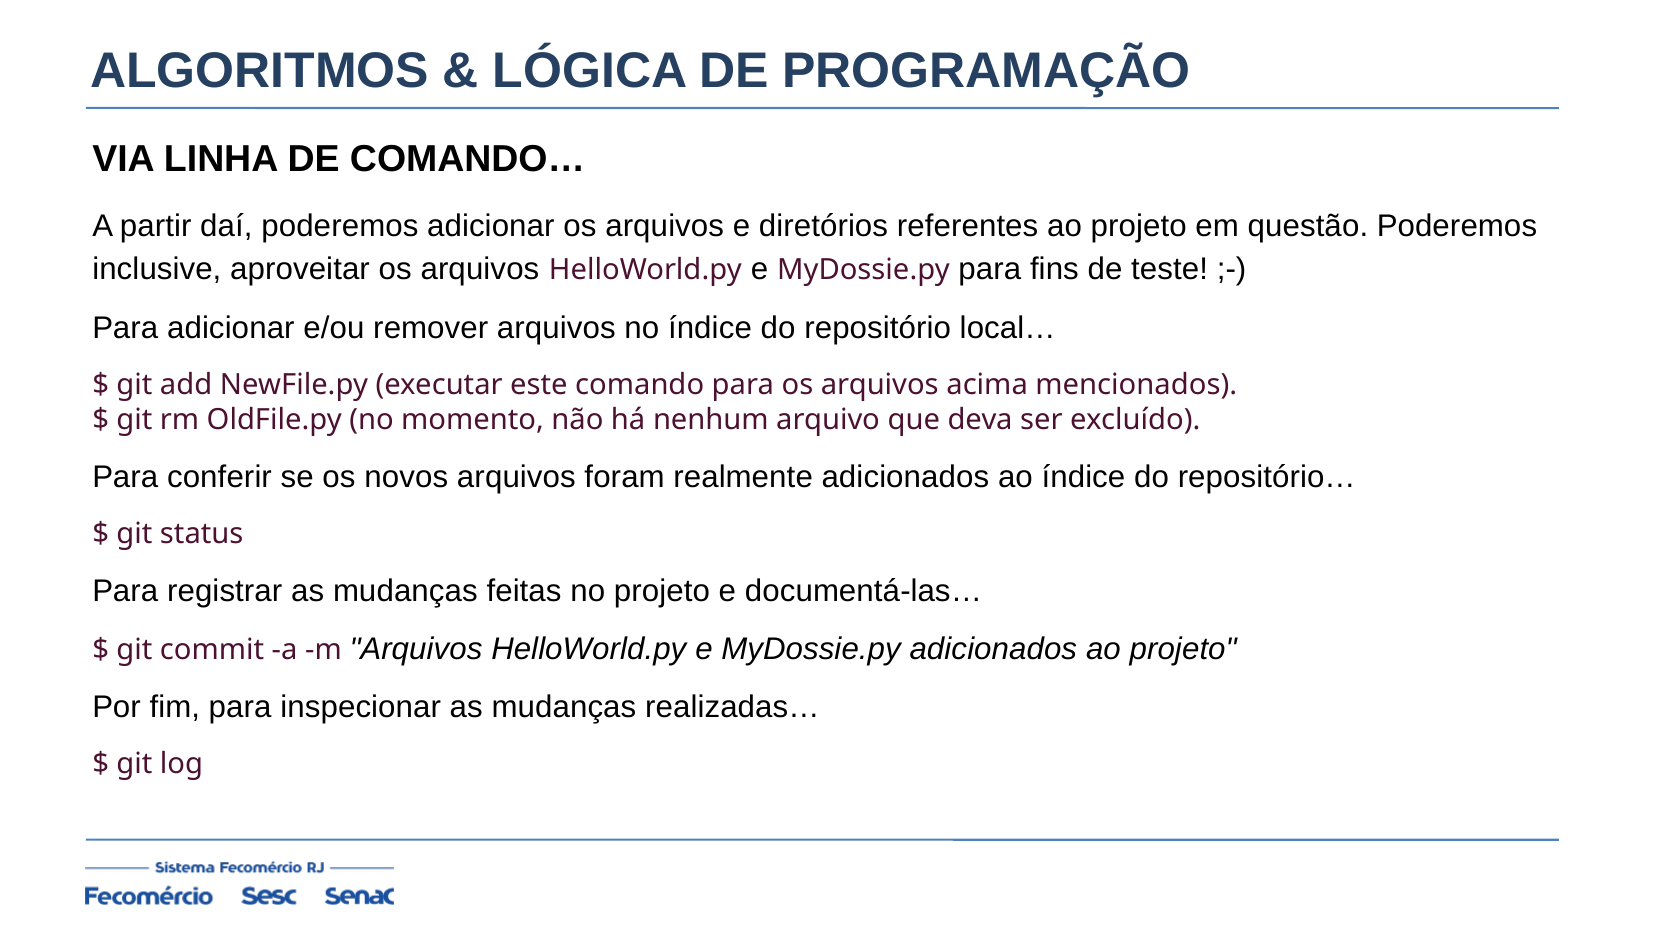

ALGORITMOS & LÓGICA DE PROGRAMAÇÃO
VIA LINHA DE COMANDO…
A partir daí, poderemos adicionar os arquivos e diretórios referentes ao projeto em questão. Poderemos inclusive, aproveitar os arquivos HelloWorld.py e MyDossie.py para fins de teste! ;-)
Para adicionar e/ou remover arquivos no índice do repositório local…
$ git add NewFile.py (executar este comando para os arquivos acima mencionados).
$ git rm OldFile.py (no momento, não há nenhum arquivo que deva ser excluído).
Para conferir se os novos arquivos foram realmente adicionados ao índice do repositório…
$ git status
Para registrar as mudanças feitas no projeto e documentá-las…
$ git commit -a -m "Arquivos HelloWorld.py e MyDossie.py adicionados ao projeto"
Por fim, para inspecionar as mudanças realizadas…
$ git log